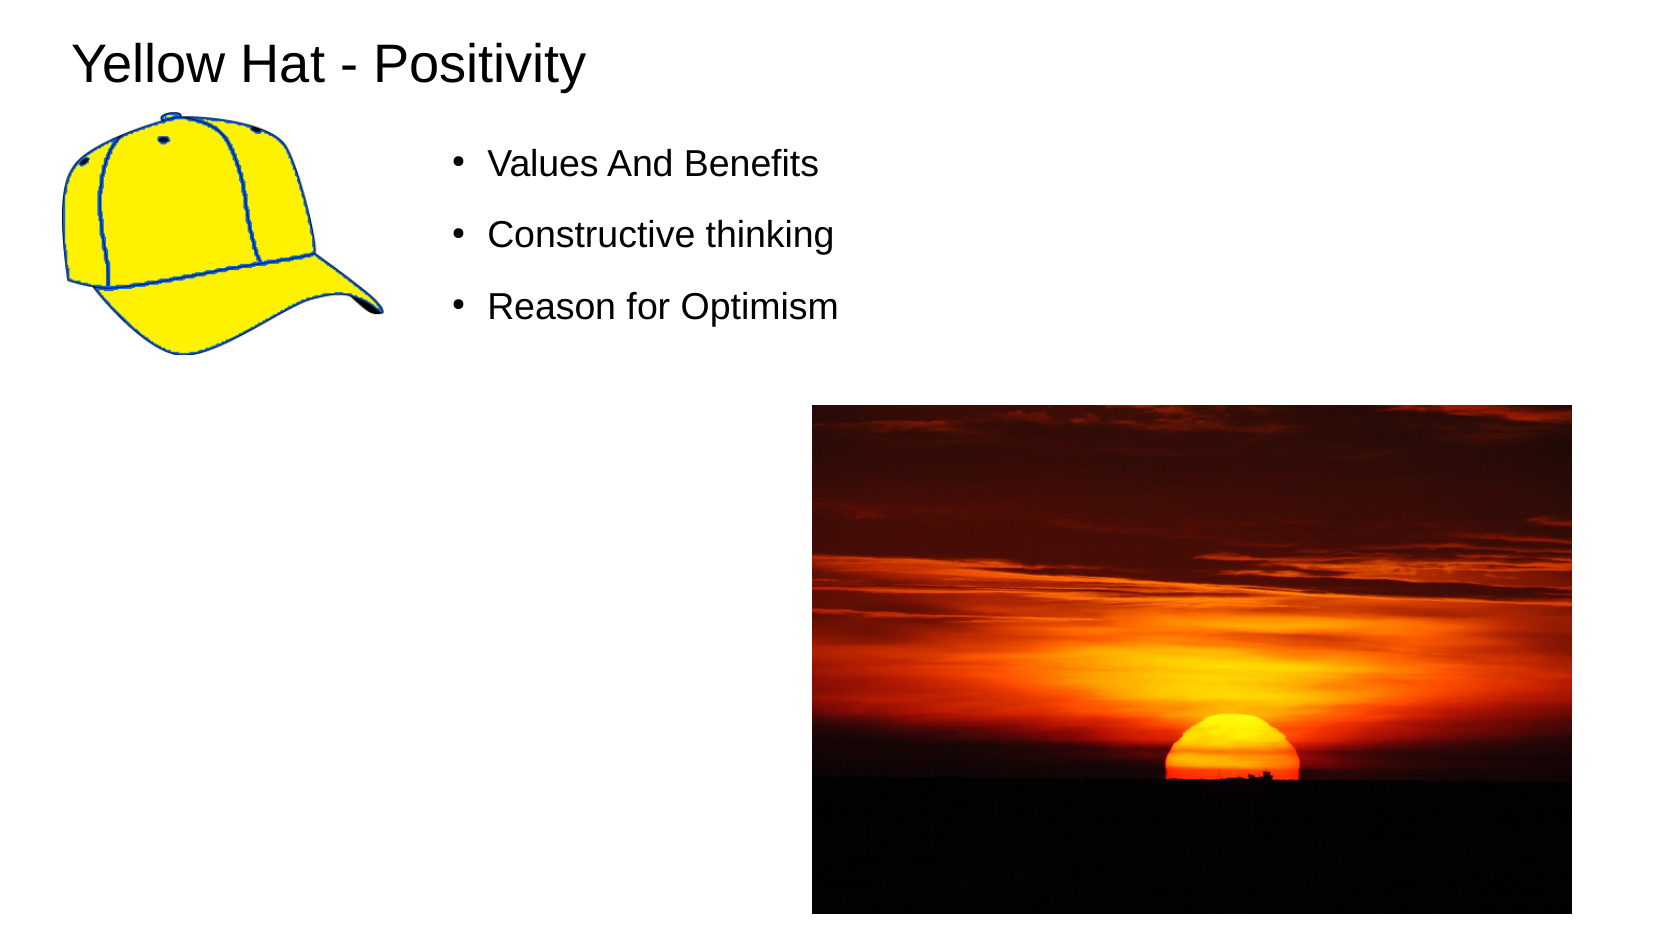

# Yellow Hat - Positivity
Values And Benefits
Constructive thinking
Reason for Optimism